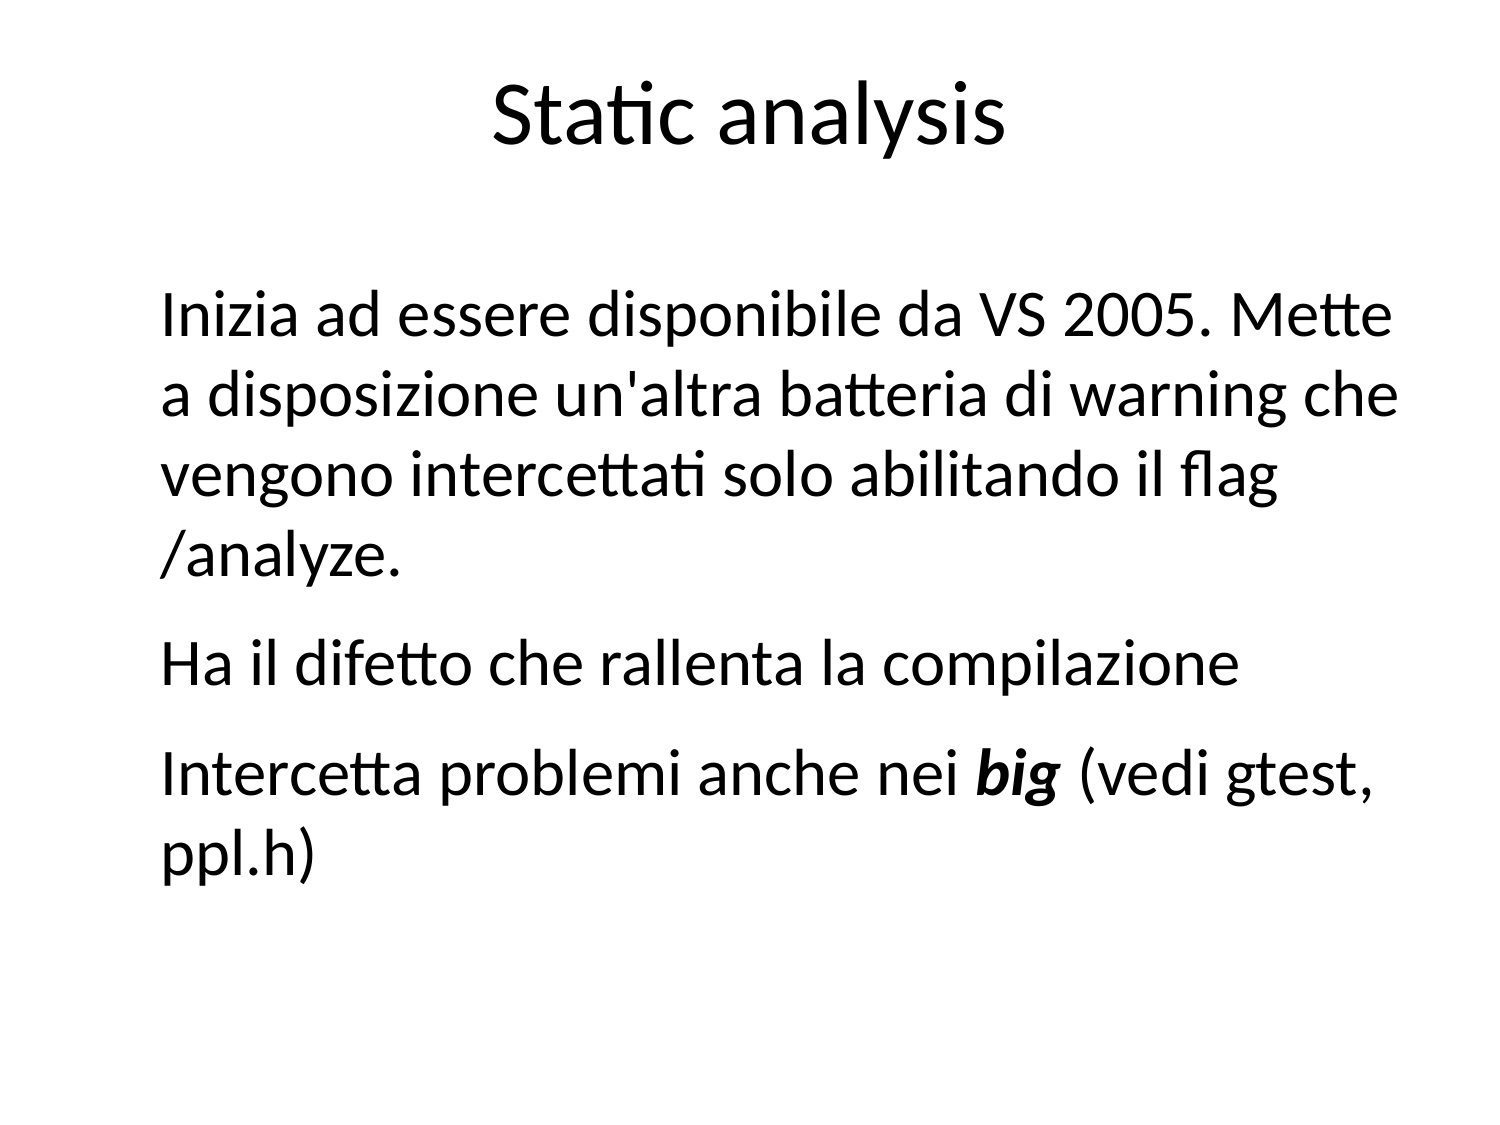

# Static analysis
Inizia ad essere disponibile da VS 2005. Mette a disposizione un'altra batteria di warning che vengono intercettati solo abilitando il flag /analyze.
Ha il difetto che rallenta la compilazione
Intercetta problemi anche nei big (vedi gtest, ppl.h)